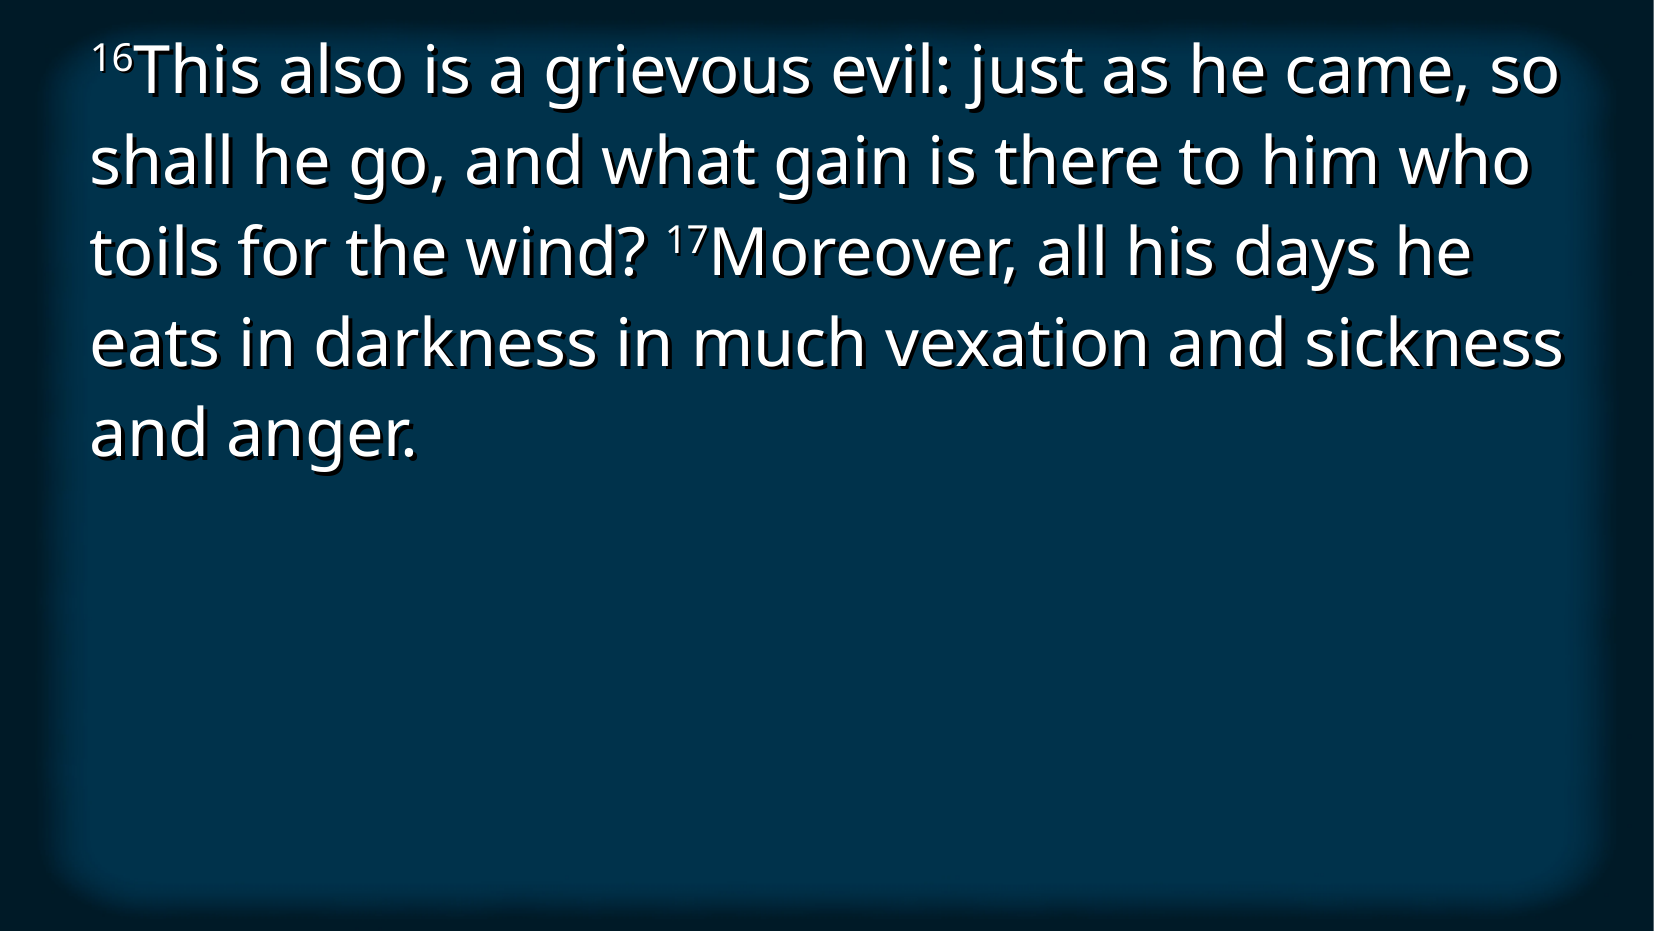

16This also is a grievous evil: just as he came, so shall he go, and what gain is there to him who toils for the wind? 17Moreover, all his days he eats in darkness in much vexation and sickness and anger.